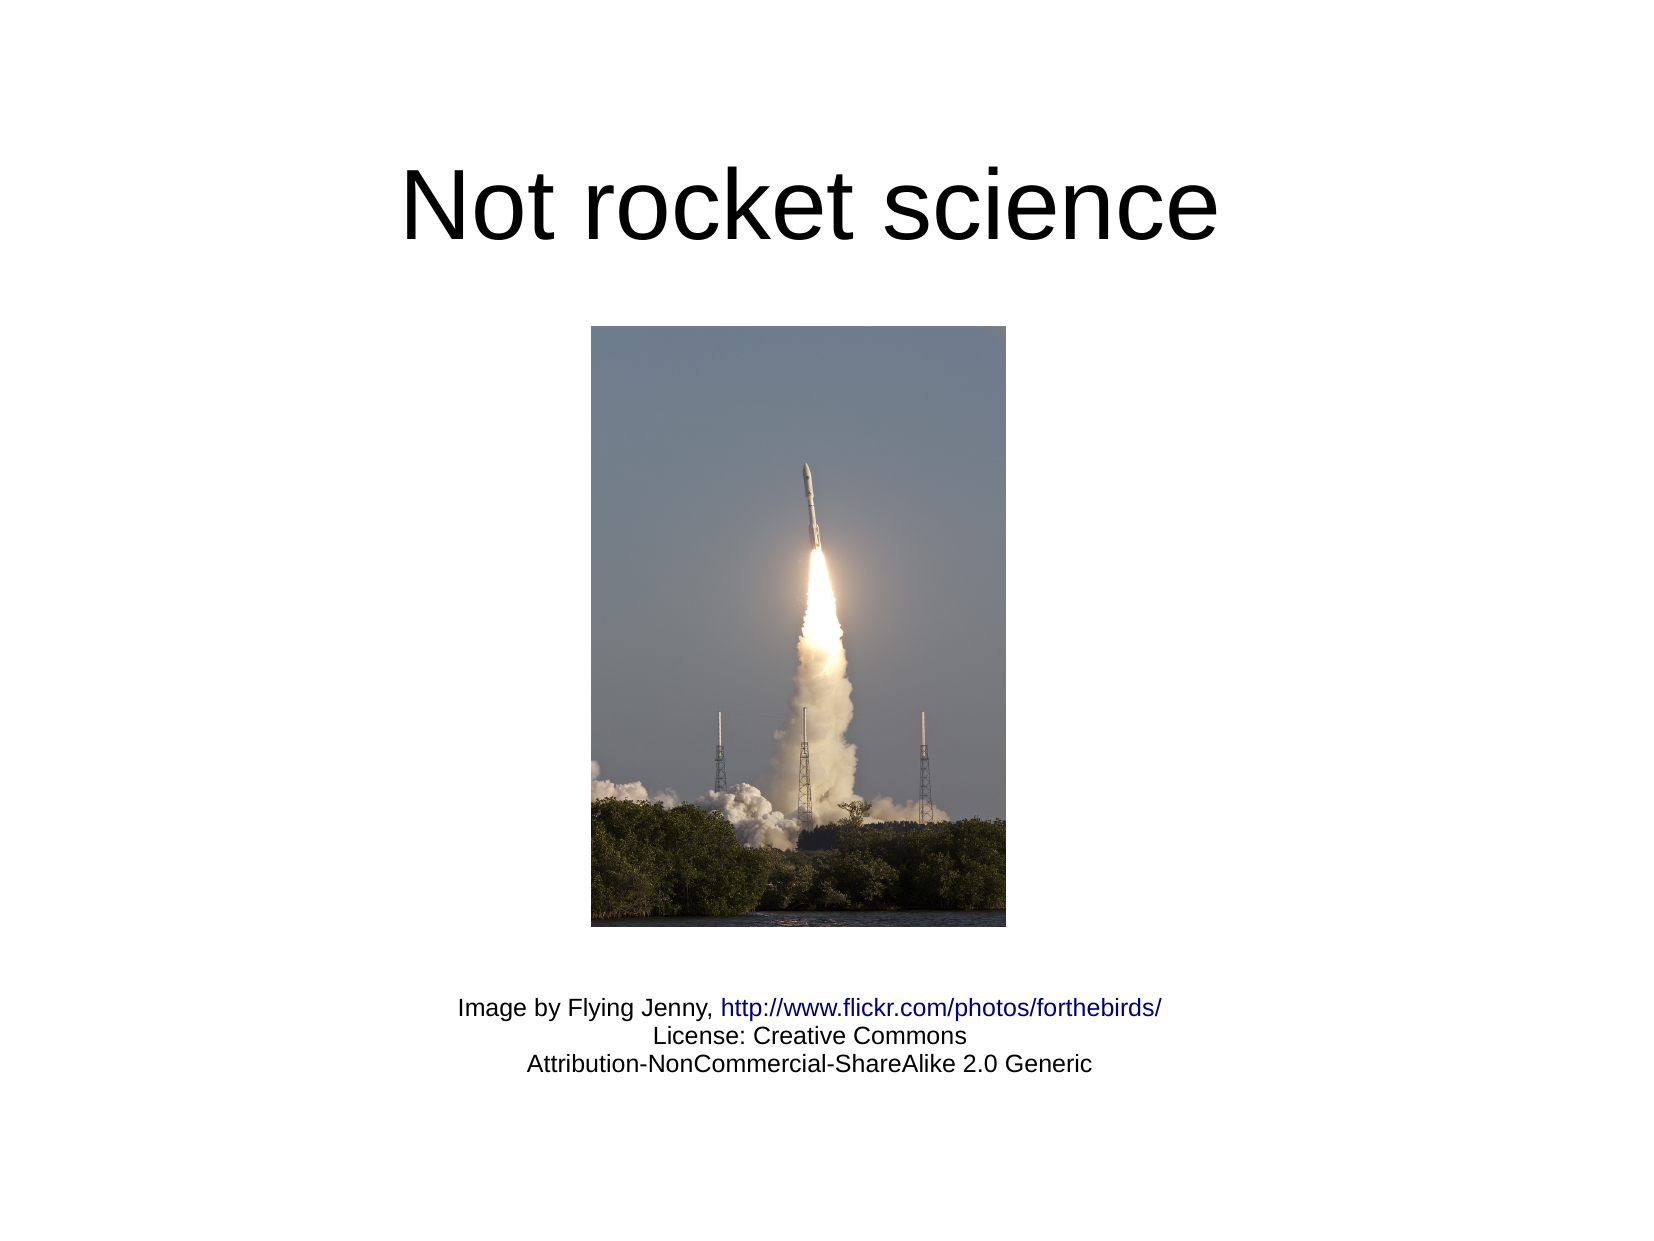

Not rocket science
Image by Flying Jenny, http://www.flickr.com/photos/forthebirds/
License: Creative Commons
Attribution-NonCommercial-ShareAlike 2.0 Generic